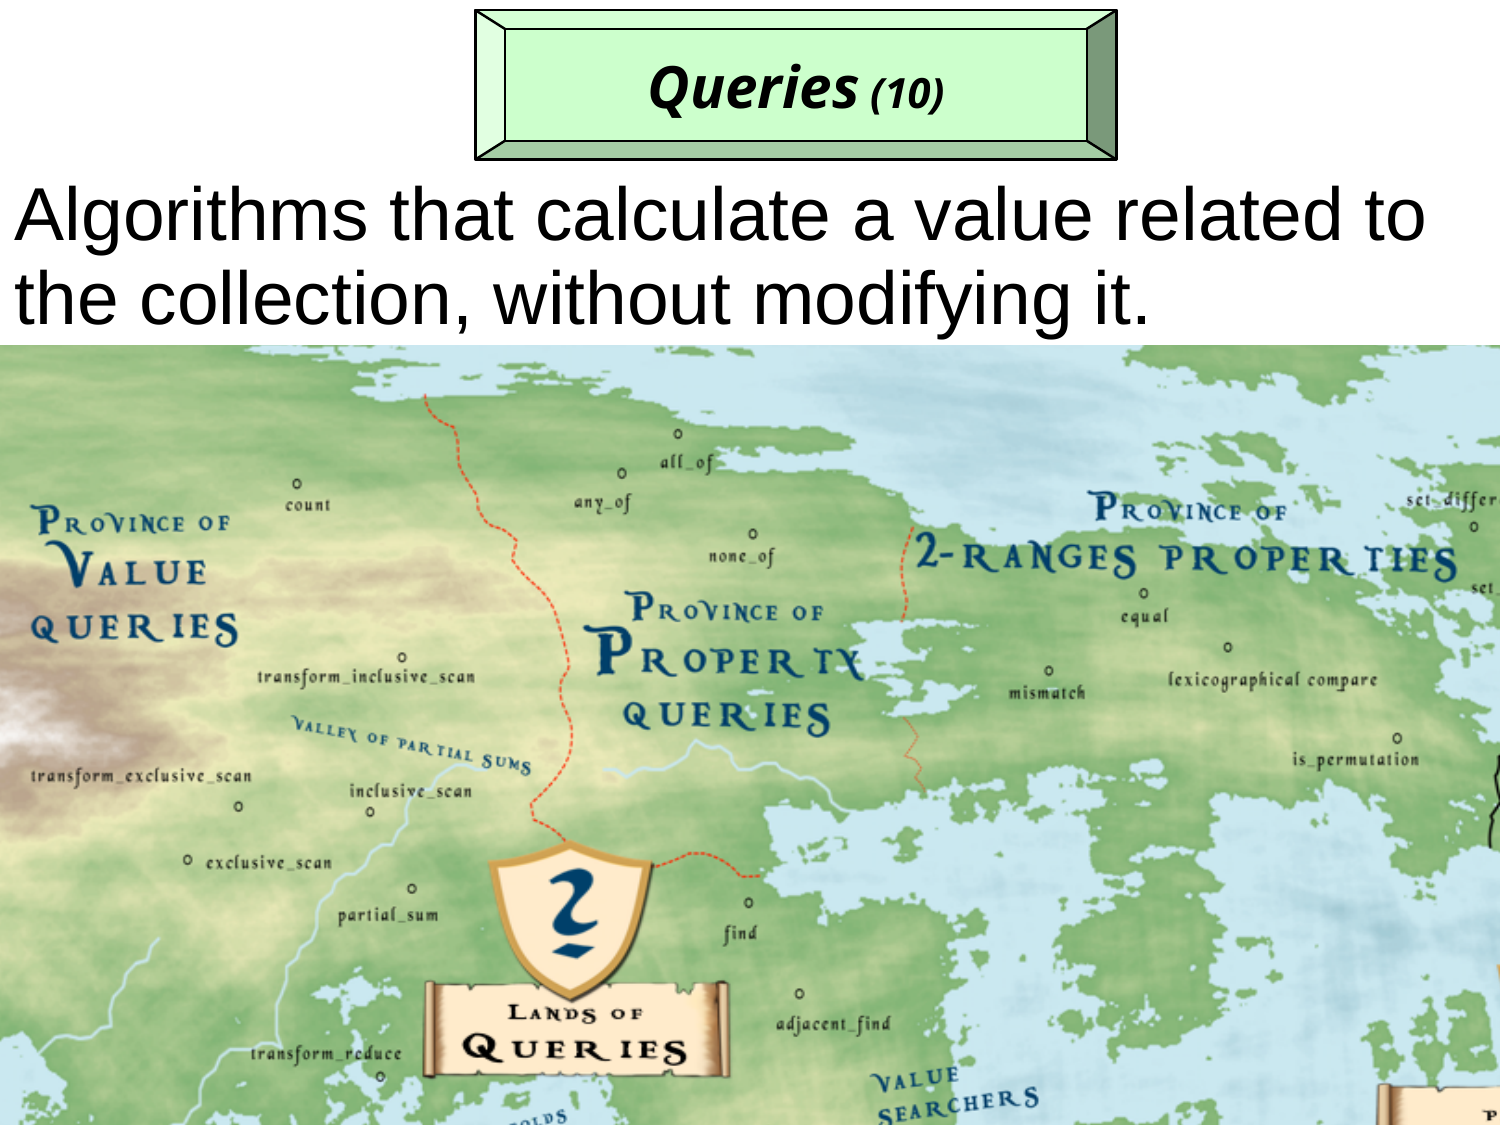

Queries (10)
Algorithms that calculate a value related to the collection, without modifying it.